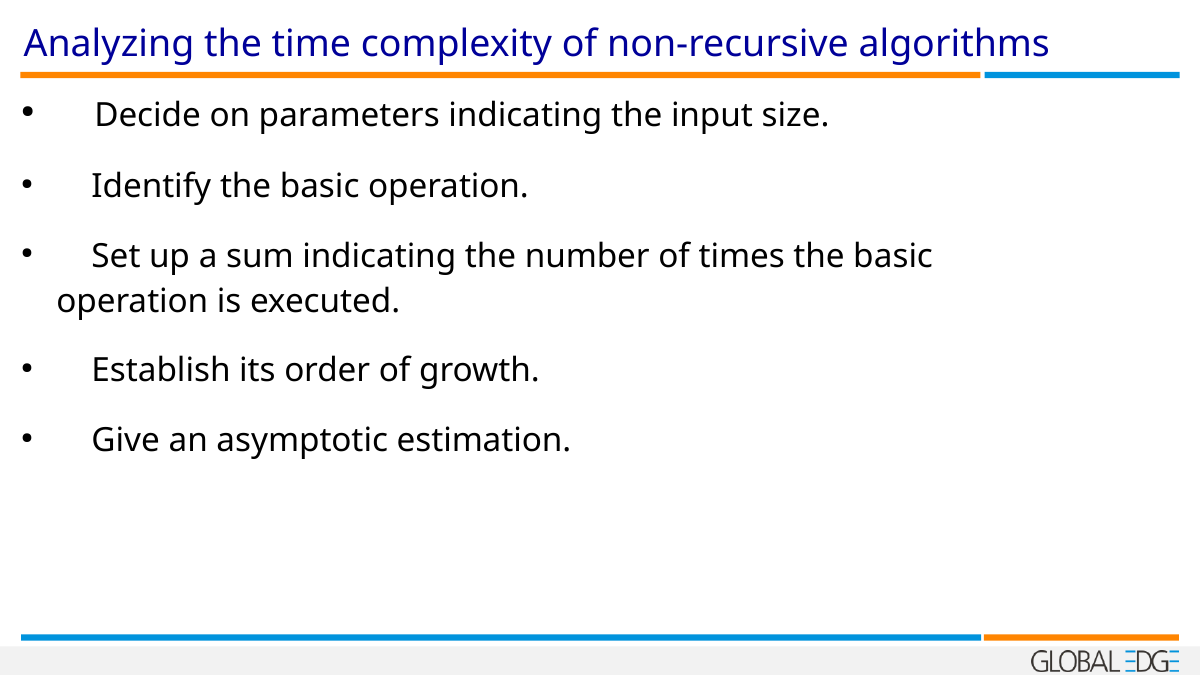

# Analyzing the time complexity of non-recursive algorithms
 Decide on parameters indicating the input size.
 Identify the basic operation.
 Set up a sum indicating the number of times the basic 			 operation is executed.
 Establish its order of growth.
 Give an asymptotic estimation.